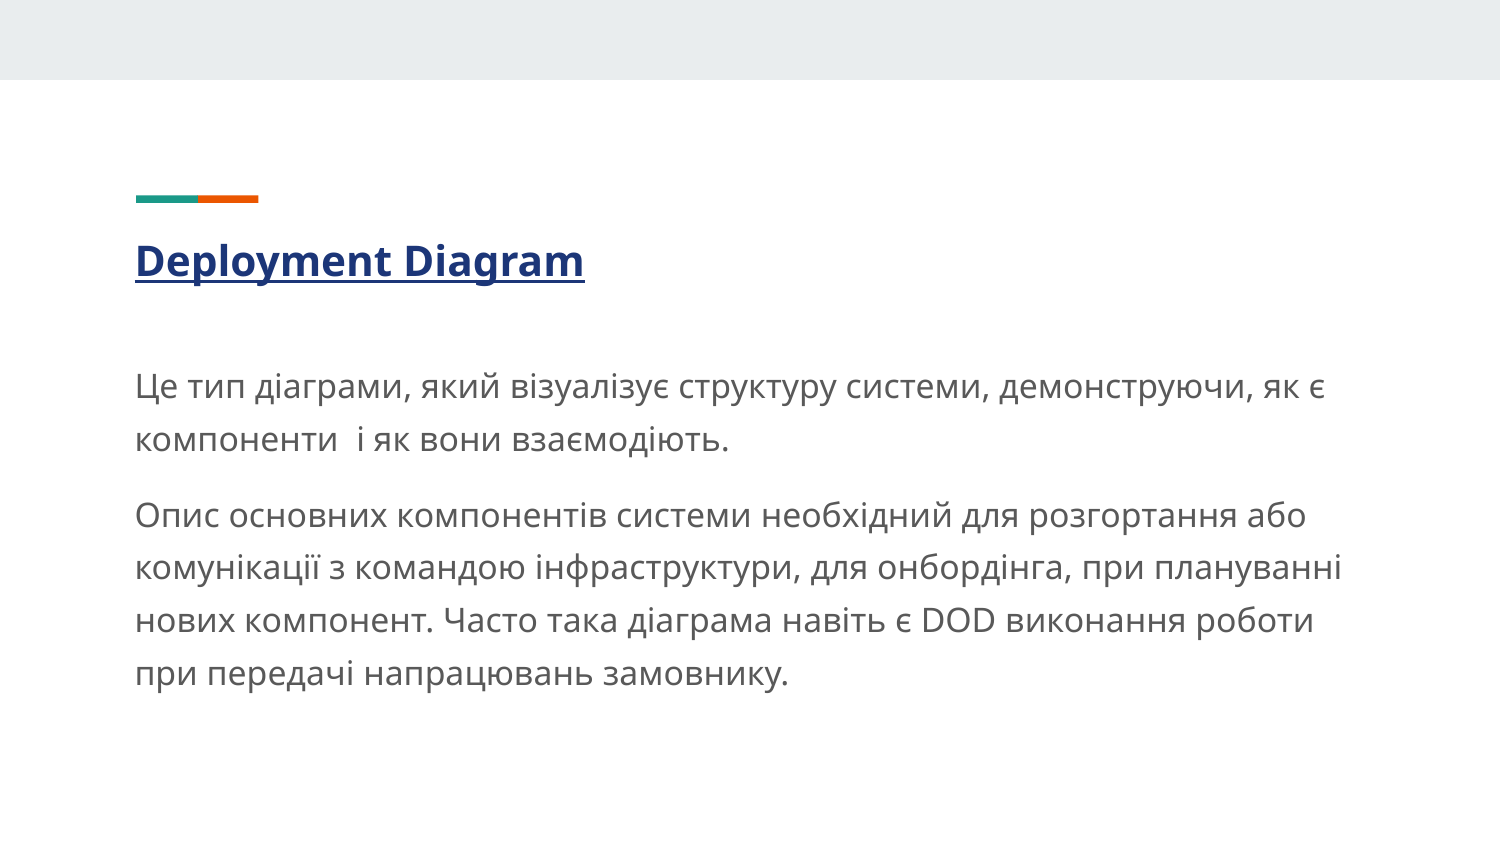

# Deployment Diagram
Це тип діаграми, який візуалізує структуру системи, демонструючи, як є компоненти і як вони взаємодіють.
Опис основних компонентів системи необхідний для розгортання або комунікації з командою інфраструктури, для онбордінга, при плануванні нових компонент. Часто така діаграма навіть є DOD виконання роботи при передачі напрацювань замовнику.